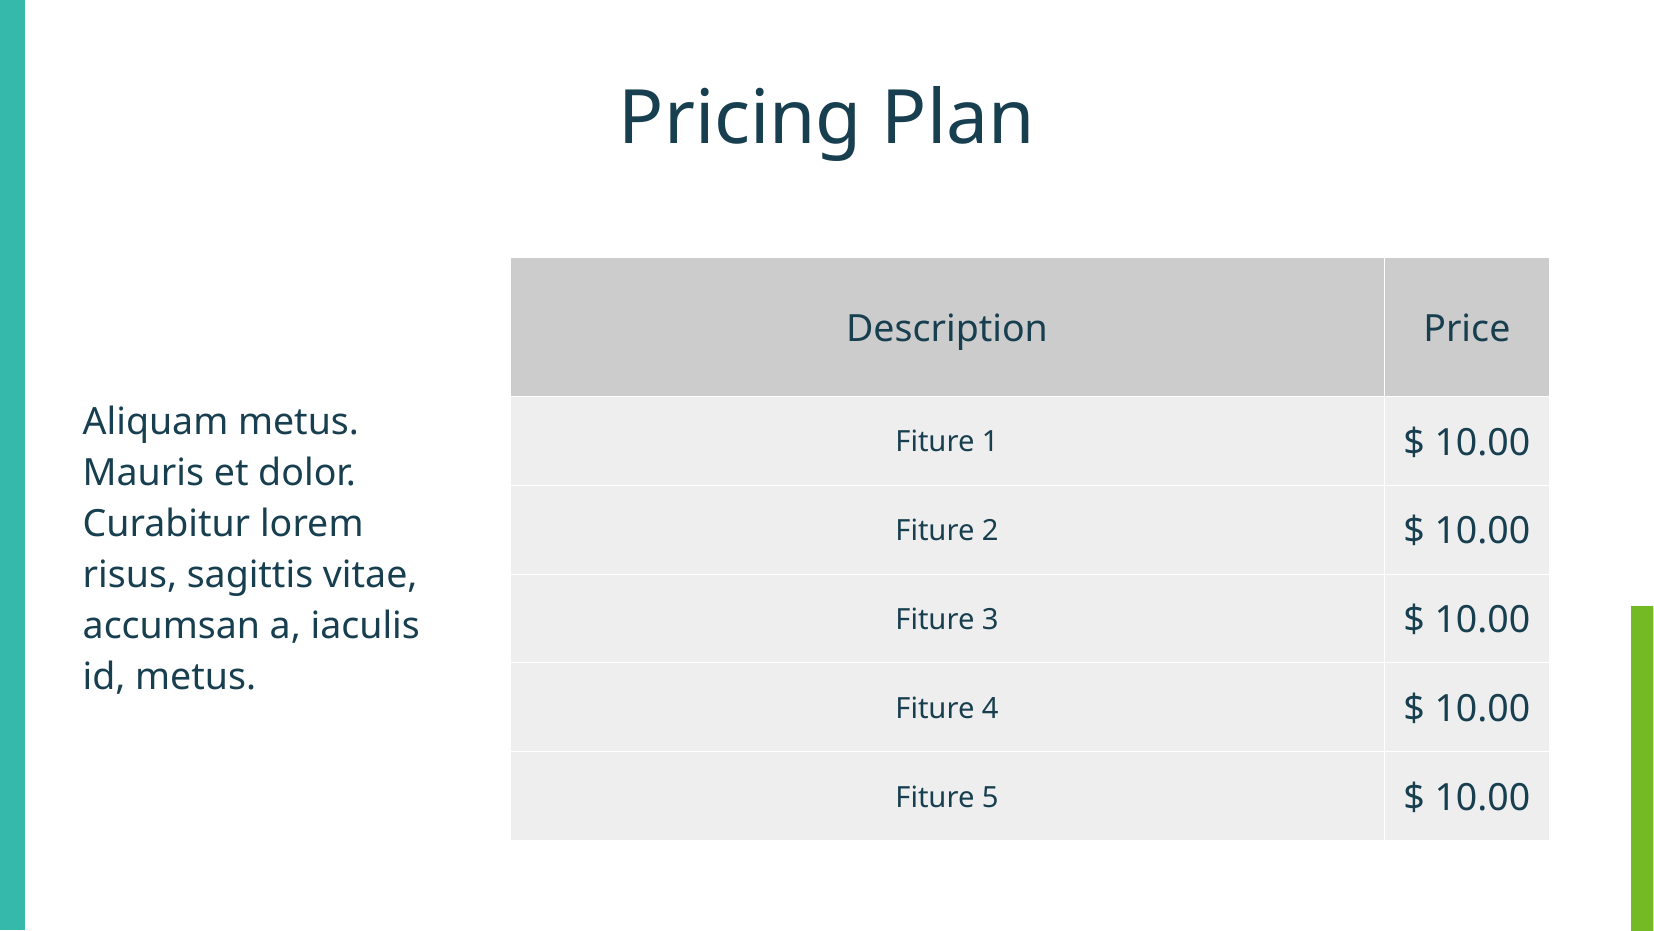

# Pricing Plan
Aliquam metus. Mauris et dolor. Curabitur lorem risus, sagittis vitae, accumsan a, iaculis id, metus.
| Description | Price |
| --- | --- |
| Fiture 1 | $ 10.00 |
| Fiture 2 | $ 10.00 |
| Fiture 3 | $ 10.00 |
| Fiture 4 | $ 10.00 |
| Fiture 5 | $ 10.00 |